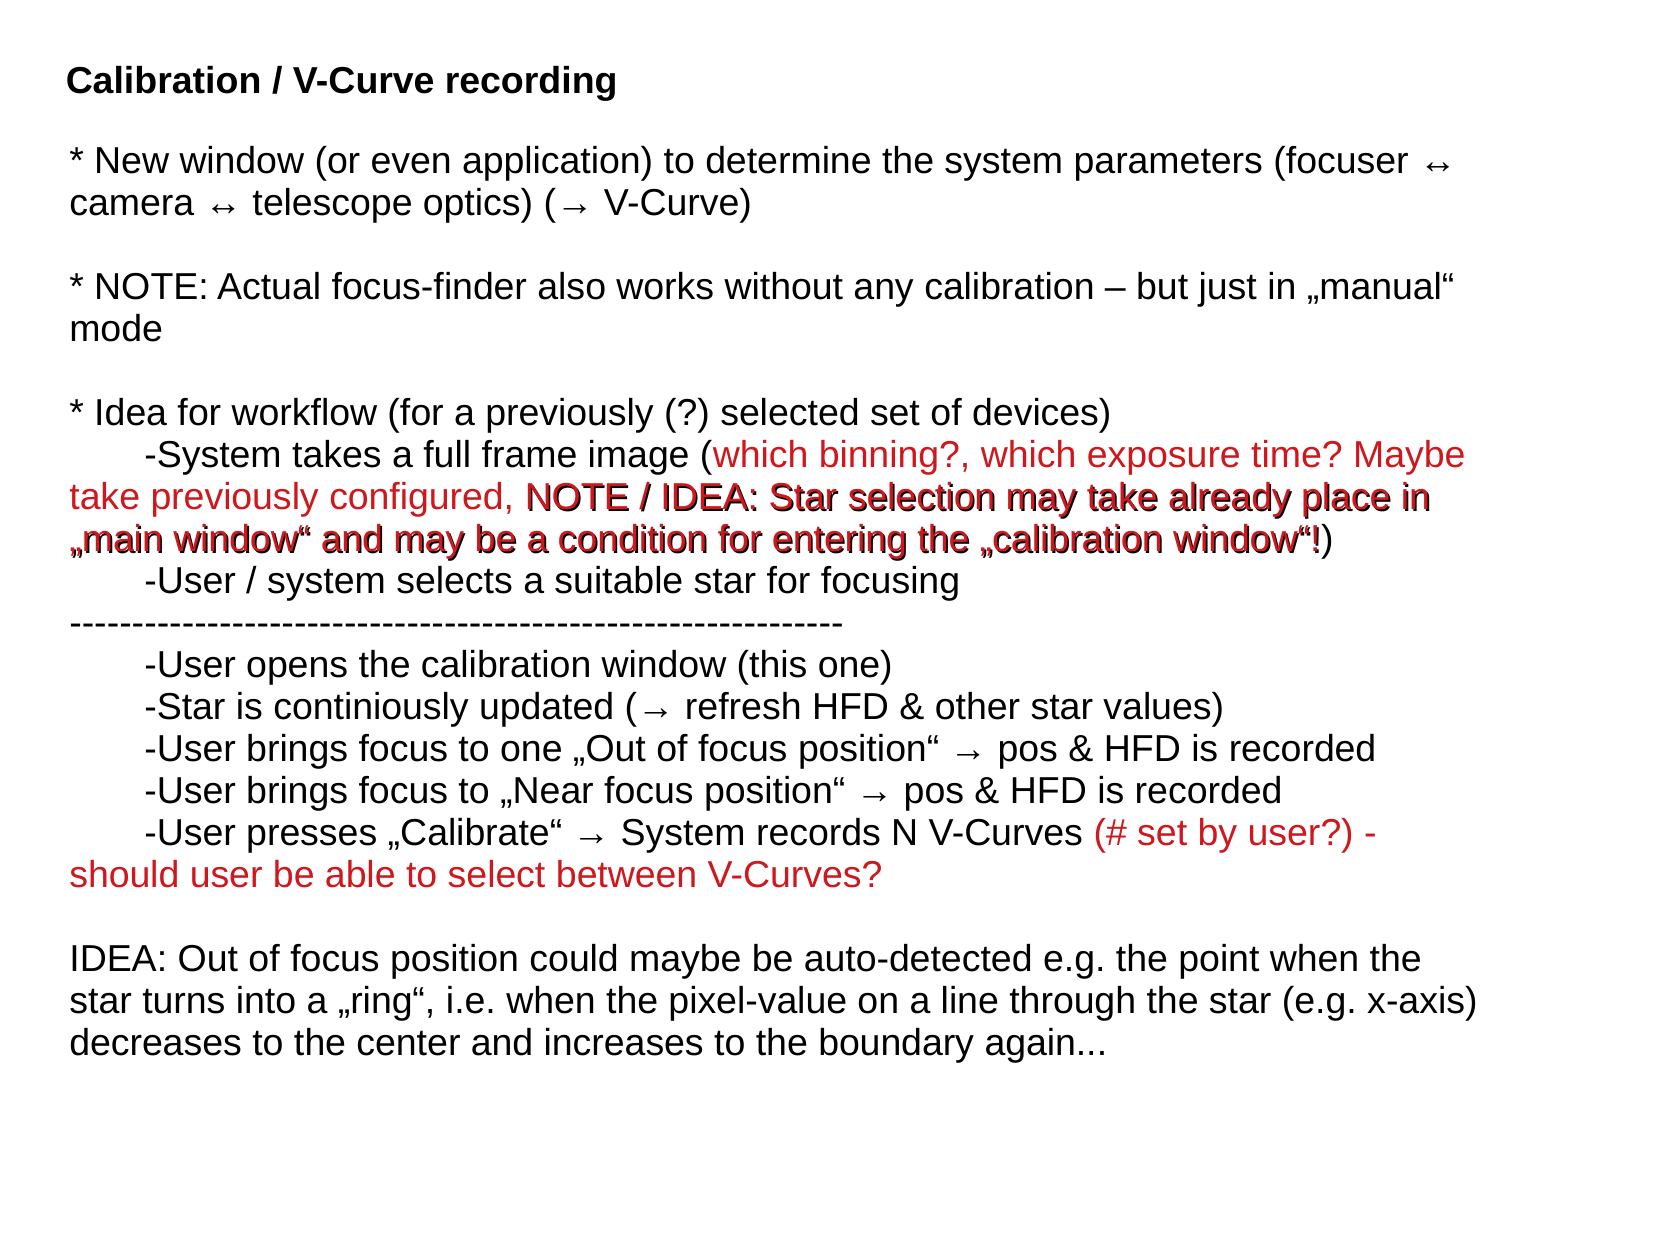

Calibration / V-Curve recording
* New window (or even application) to determine the system parameters (focuser ↔ camera ↔ telescope optics) (→ V-Curve)
* NOTE: Actual focus-finder also works without any calibration – but just in „manual“ mode
* Idea for workflow (for a previously (?) selected set of devices)
	-System takes a full frame image (which binning?, which exposure time? Maybe take previously configured, NOTE / IDEA: Star selection may take already place in „main window“ and may be a condition for entering the „calibration window“!)
	-User / system selects a suitable star for focusing
--------------------------------------------------------------
	-User opens the calibration window (this one)
	-Star is continiously updated (→ refresh HFD & other star values)
	-User brings focus to one „Out of focus position“ → pos & HFD is recorded
	-User brings focus to „Near focus position“ → pos & HFD is recorded
	-User presses „Calibrate“ → System records N V-Curves (# set by user?) - should user be able to select between V-Curves?
IDEA: Out of focus position could maybe be auto-detected e.g. the point when the star turns into a „ring“, i.e. when the pixel-value on a line through the star (e.g. x-axis) decreases to the center and increases to the boundary again...